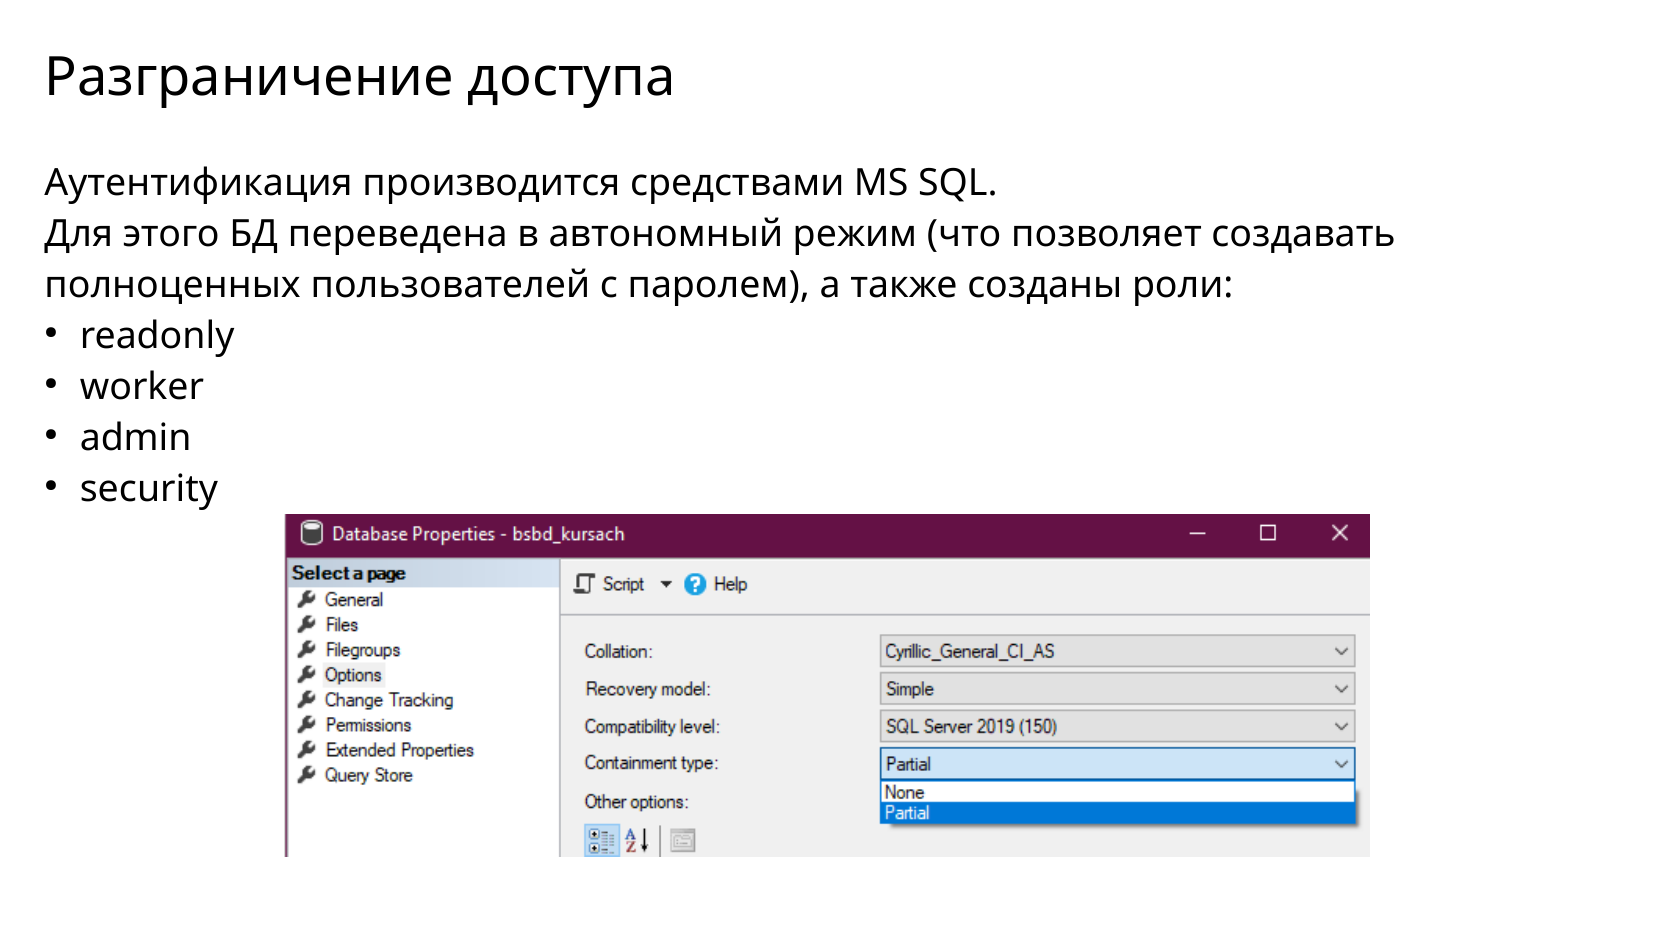

Разграничение доступа
Аутентификация производится средствами MS SQL.
Для этого БД переведена в автономный режим (что позволяет создавать полноценных пользователей с паролем), а также созданы роли:
readonly
worker
admin
security